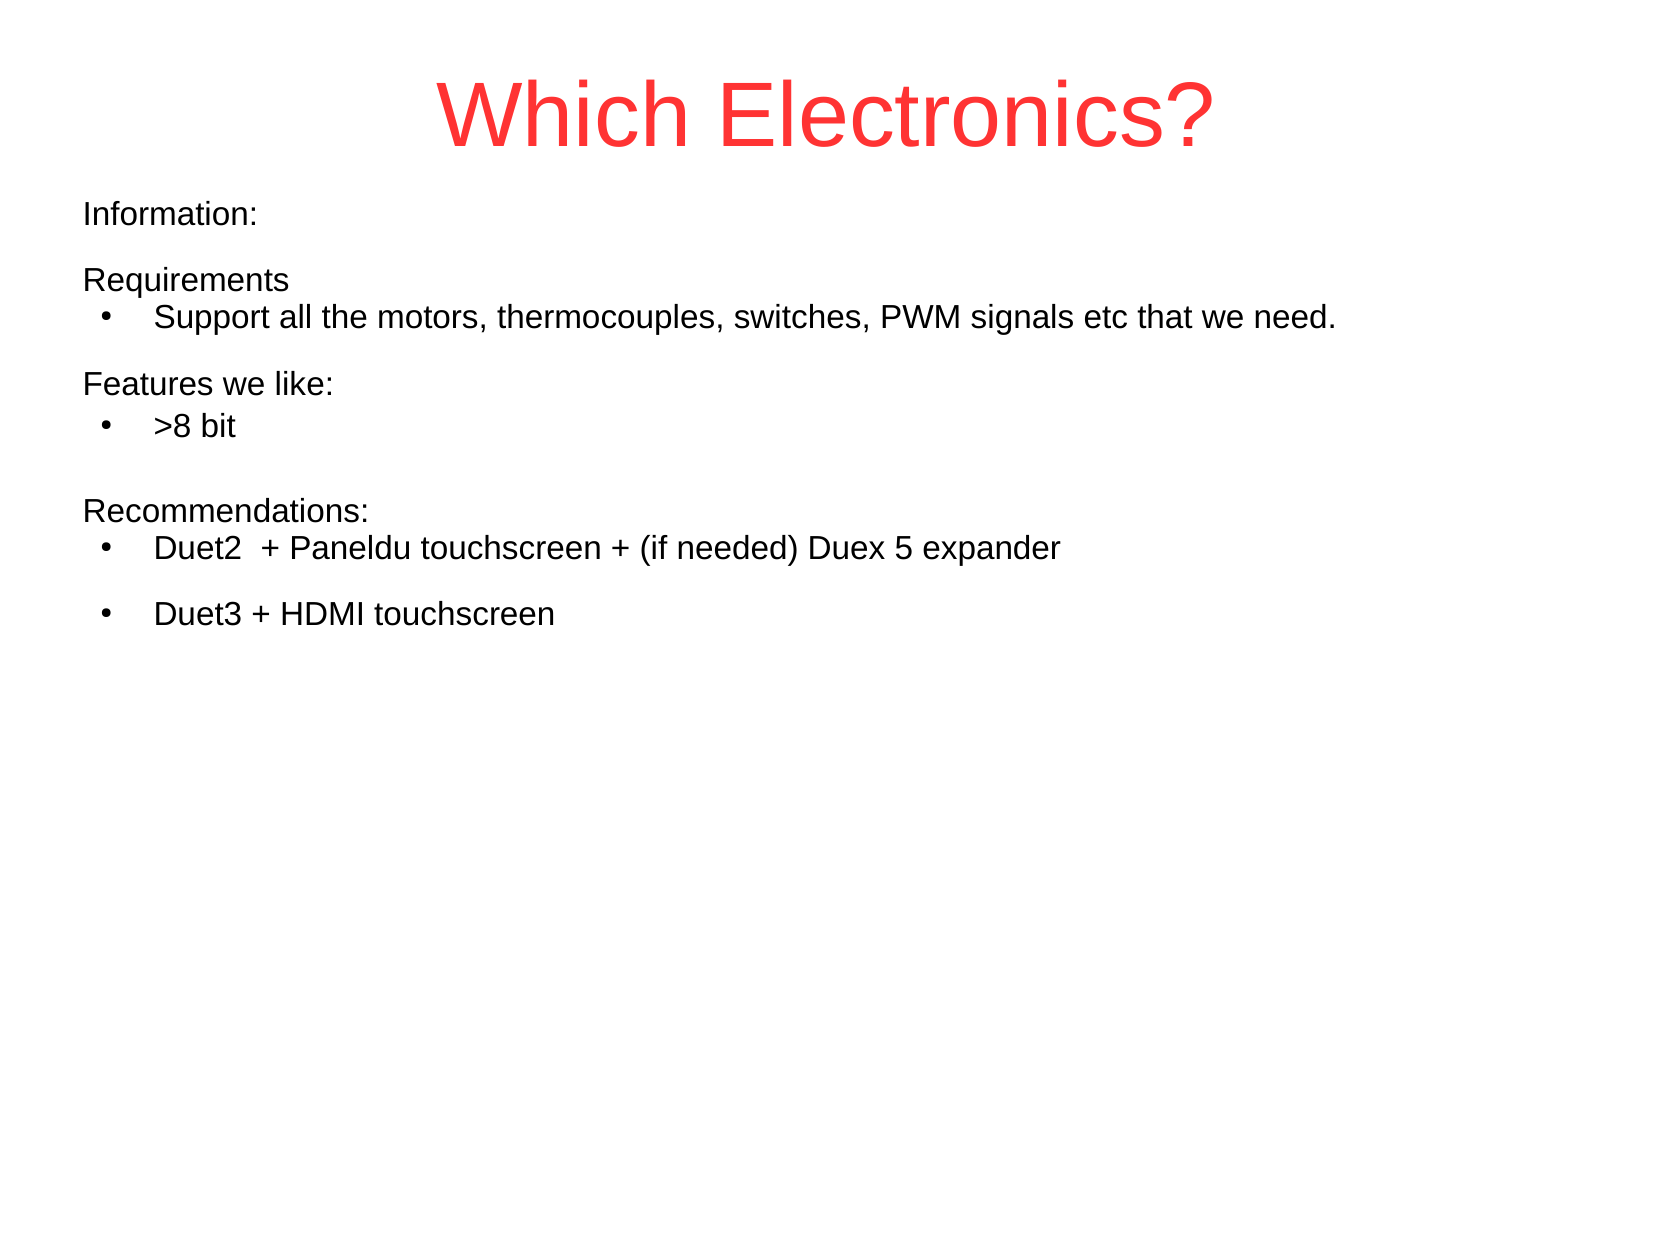

# Which Electronics?
Information:
Requirements
Support all the motors, thermocouples, switches, PWM signals etc that we need.
Features we like:
>8 bit
Recommendations:
Duet2 + Paneldu touchscreen + (if needed) Duex 5 expander
Duet3 + HDMI touchscreen